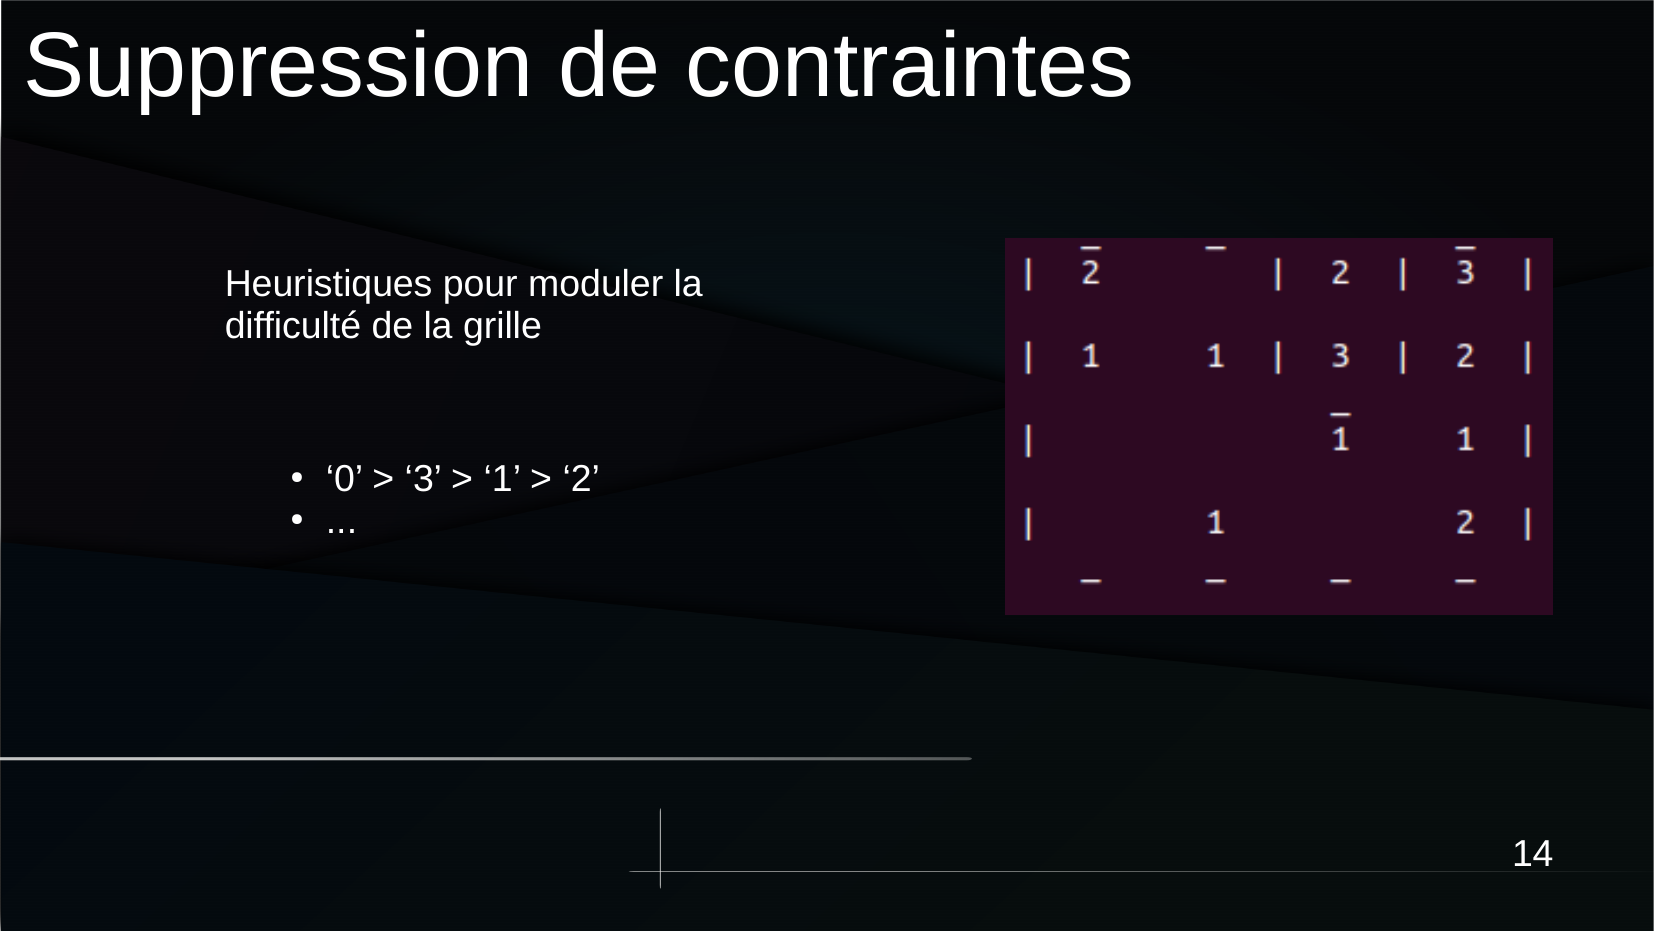

# Suppression de contraintes
Heuristiques pour moduler la difficulté de la grille
‘0’ > ‘3’ > ‘1’ > ‘2’
...